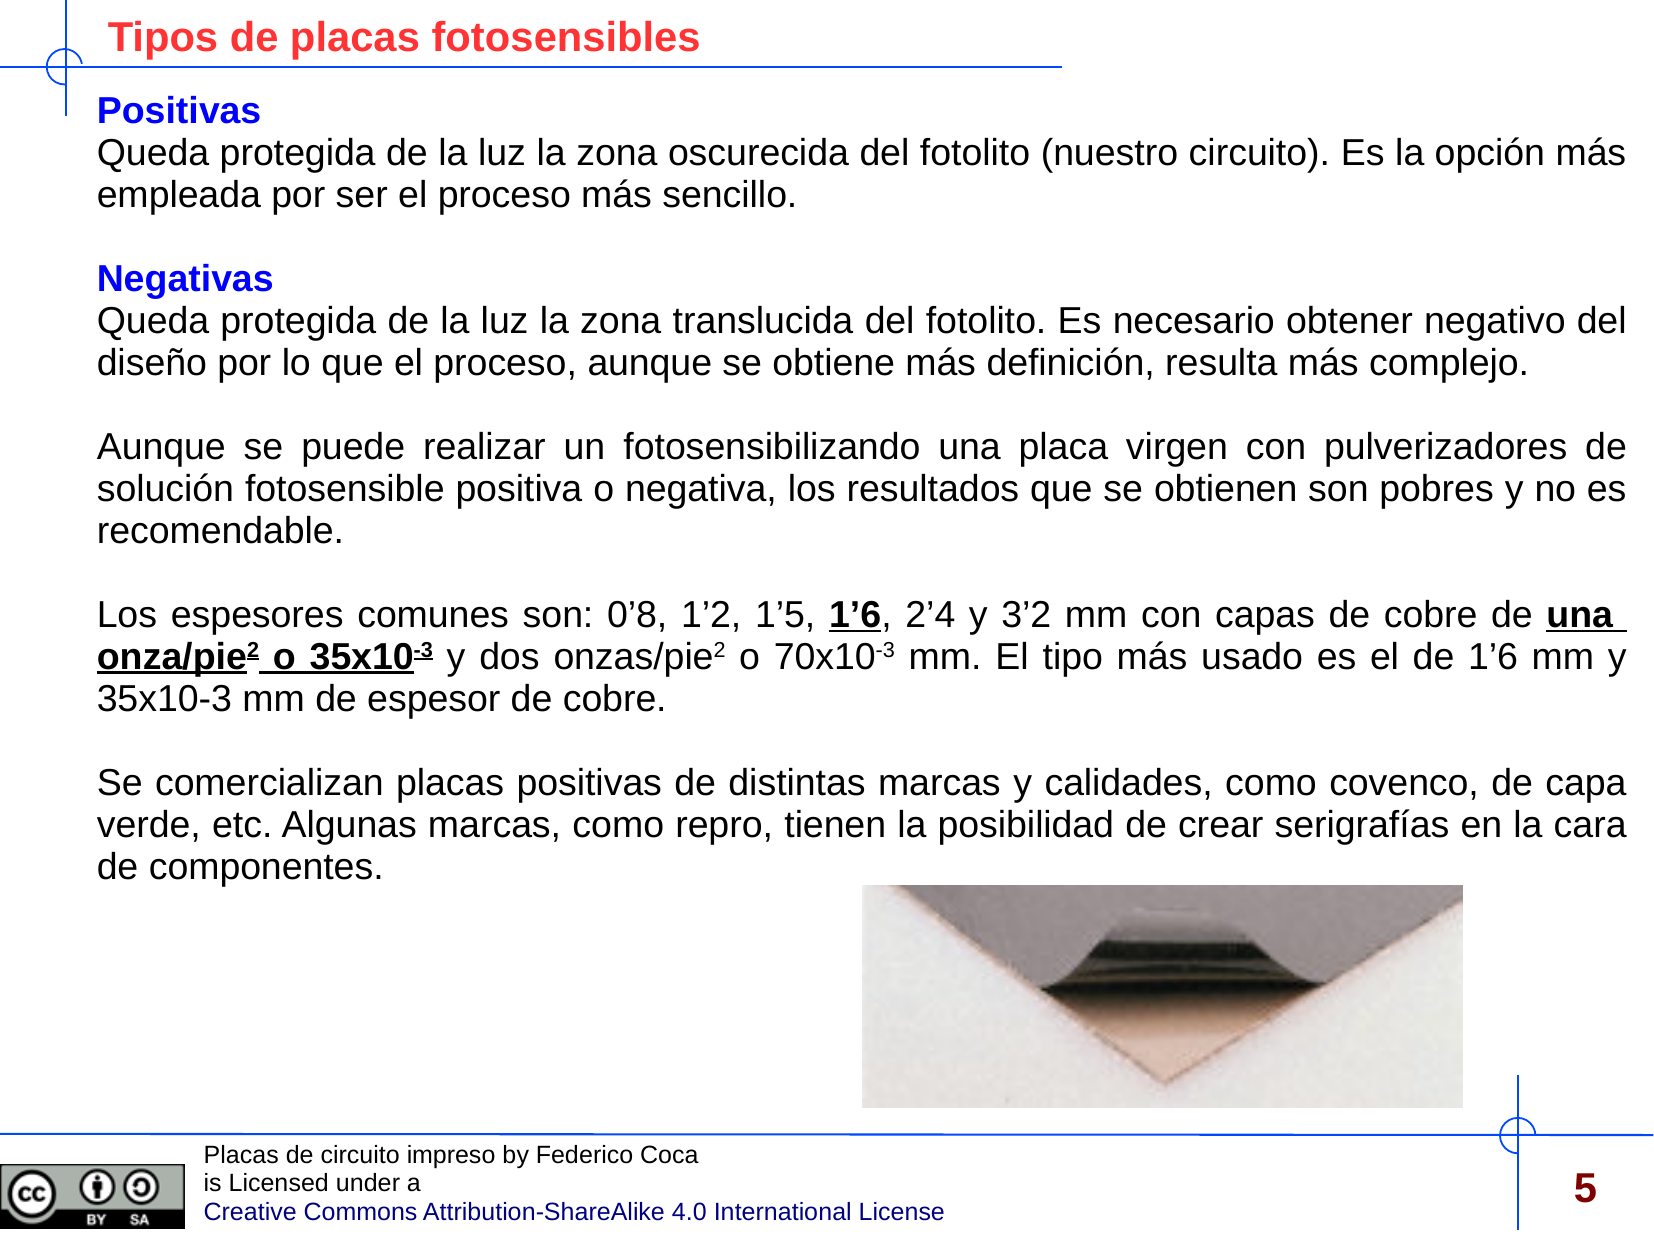

Tipos de placas fotosensibles
Positivas
Queda protegida de la luz la zona oscurecida del fotolito (nuestro circuito). Es la opción más empleada por ser el proceso más sencillo.
Negativas
Queda protegida de la luz la zona translucida del fotolito. Es necesario obtener negativo del diseño por lo que el proceso, aunque se obtiene más definición, resulta más complejo.
Aunque se puede realizar un fotosensibilizando una placa virgen con pulverizadores de solución fotosensible positiva o negativa, los resultados que se obtienen son pobres y no es recomendable.
Los espesores comunes son: 0’8, 1’2, 1’5, 1’6, 2’4 y 3’2 mm con capas de cobre de una onza/pie2 o 35x10-3 y dos onzas/pie2 o 70x10-3 mm. El tipo más usado es el de 1’6 mm y 35x10-3 mm de espesor de cobre.
Se comercializan placas positivas de distintas marcas y calidades, como covenco, de capa verde, etc. Algunas marcas, como repro, tienen la posibilidad de crear serigrafías en la cara de componentes.
Placas de circuito impreso by Federico Coca
is Licensed under a Creative Commons Attribution-ShareAlike 4.0 International License